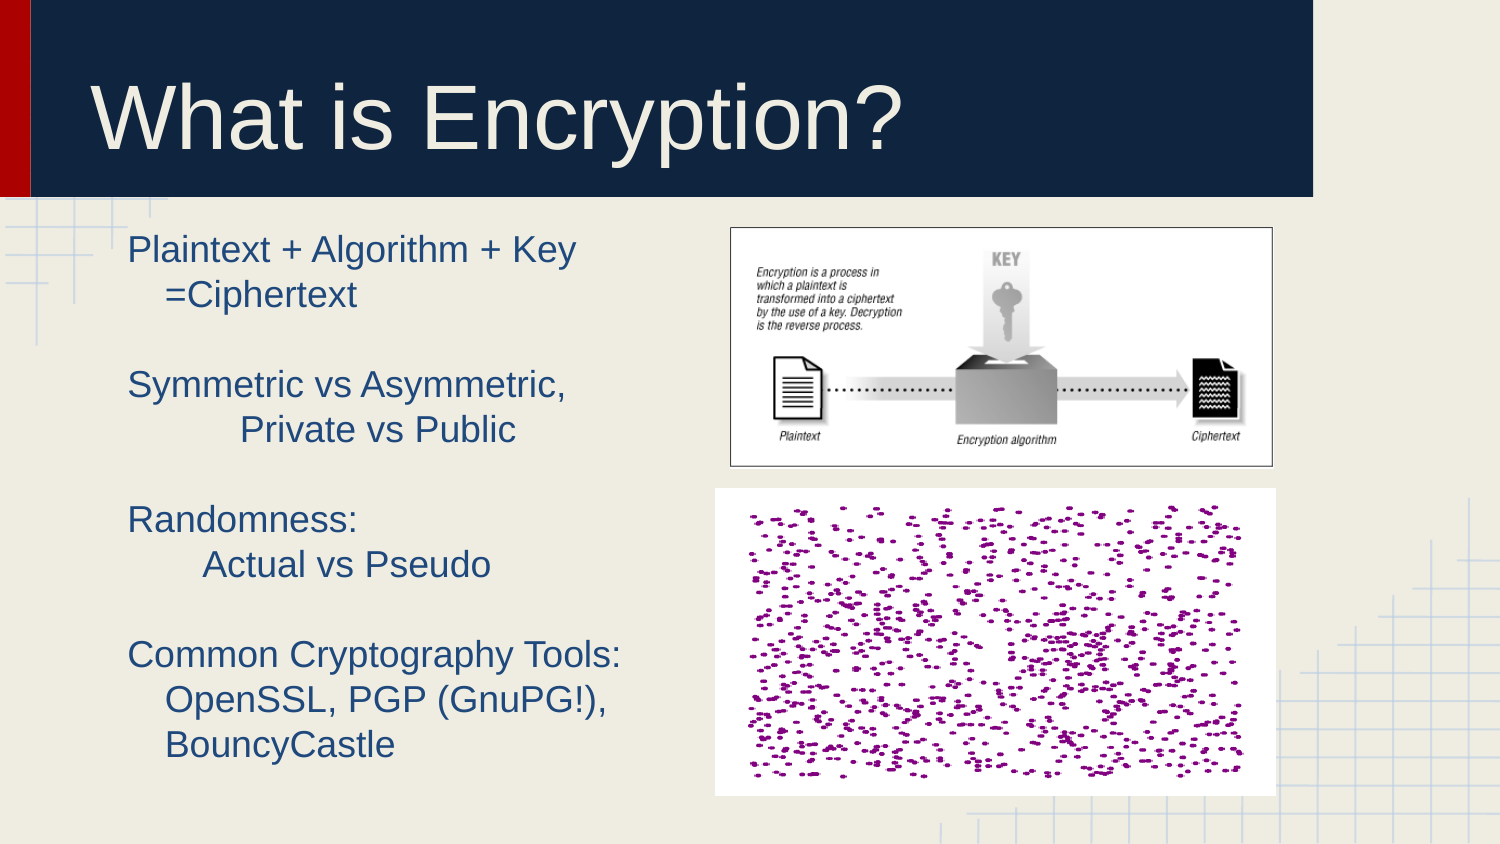

What is Encryption?
# Plaintext + Algorithm + Key =Ciphertext
Symmetric vs Asymmetric,
	Private vs Public
Randomness:
Actual vs Pseudo
Common Cryptography Tools: OpenSSL, PGP (GnuPG!), BouncyCastle